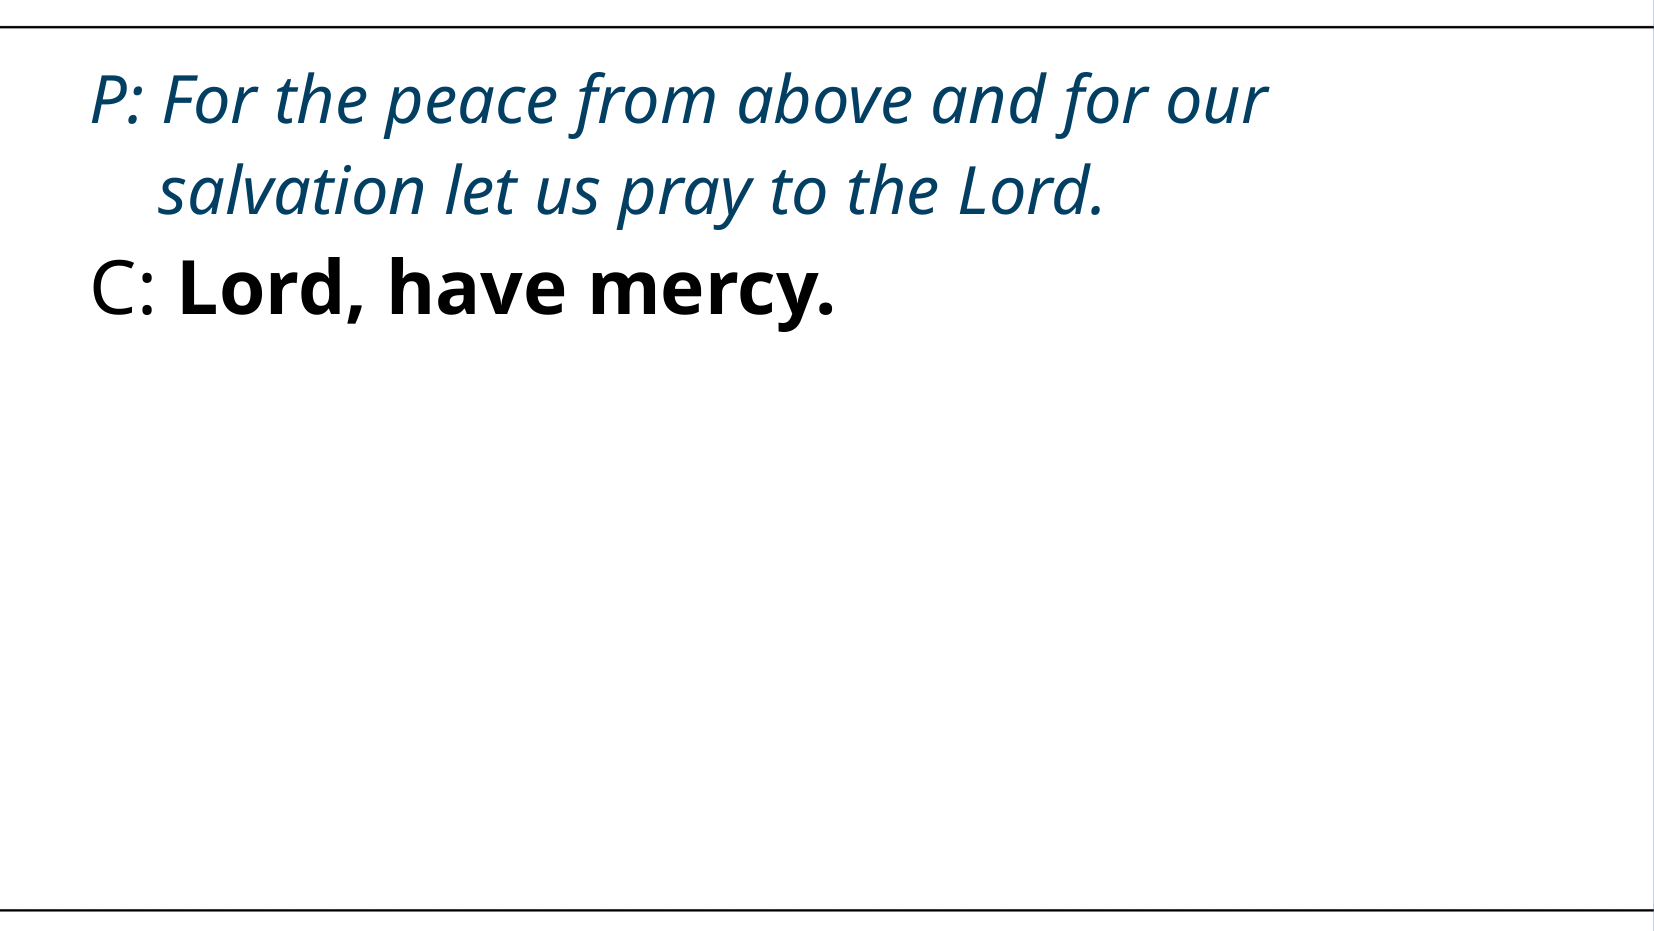

P: For the peace from above and for our
 salvation let us pray to the Lord.
C: Lord, have mercy.